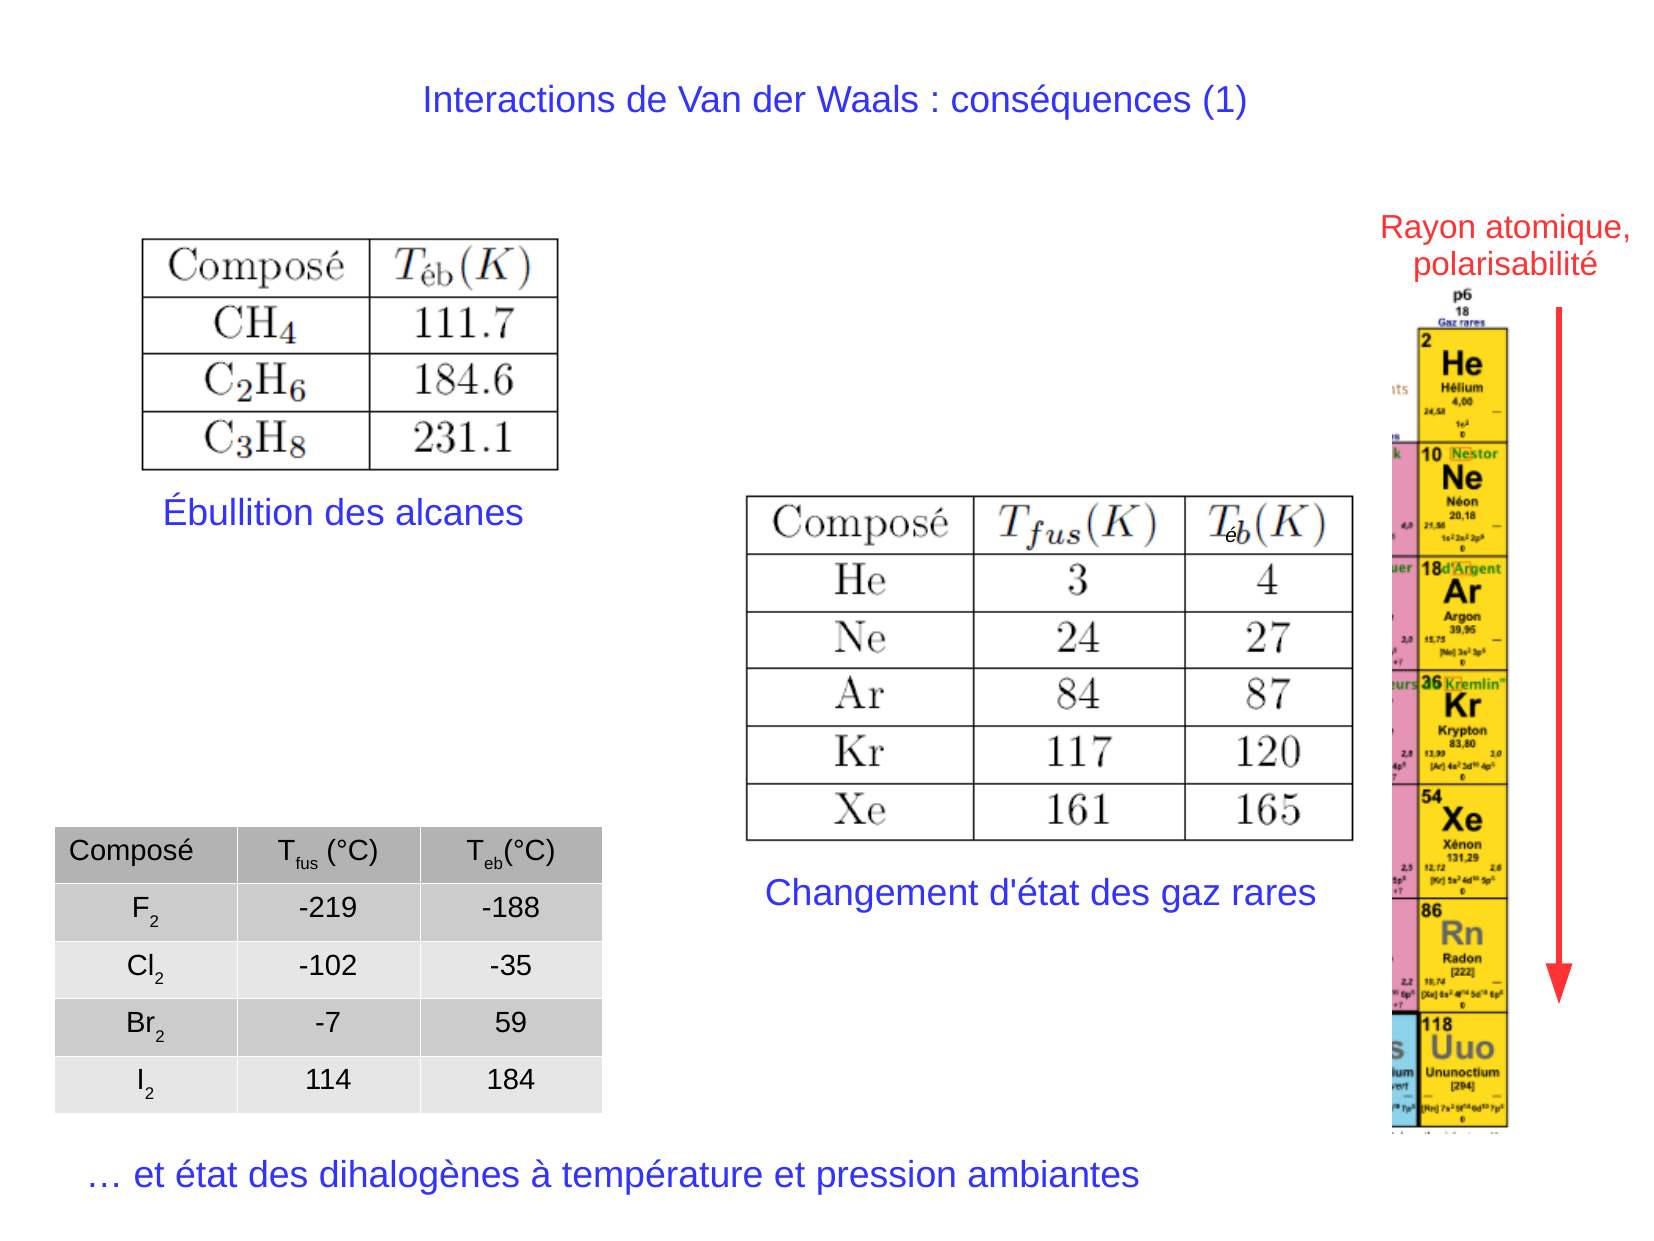

Interactions de Van der Waals : conséquences (1)
Rayon atomique,
polarisabilité
Ébullition des alcanes
é
| Composé | Tfus (°C) | Teb(°C) |
| --- | --- | --- |
| F2 | -219 | -188 |
| Cl2 | -102 | -35 |
| Br2 | -7 | 59 |
| I2 | 114 | 184 |
Changement d'état des gaz rares
… et état des dihalogènes à température et pression ambiantes